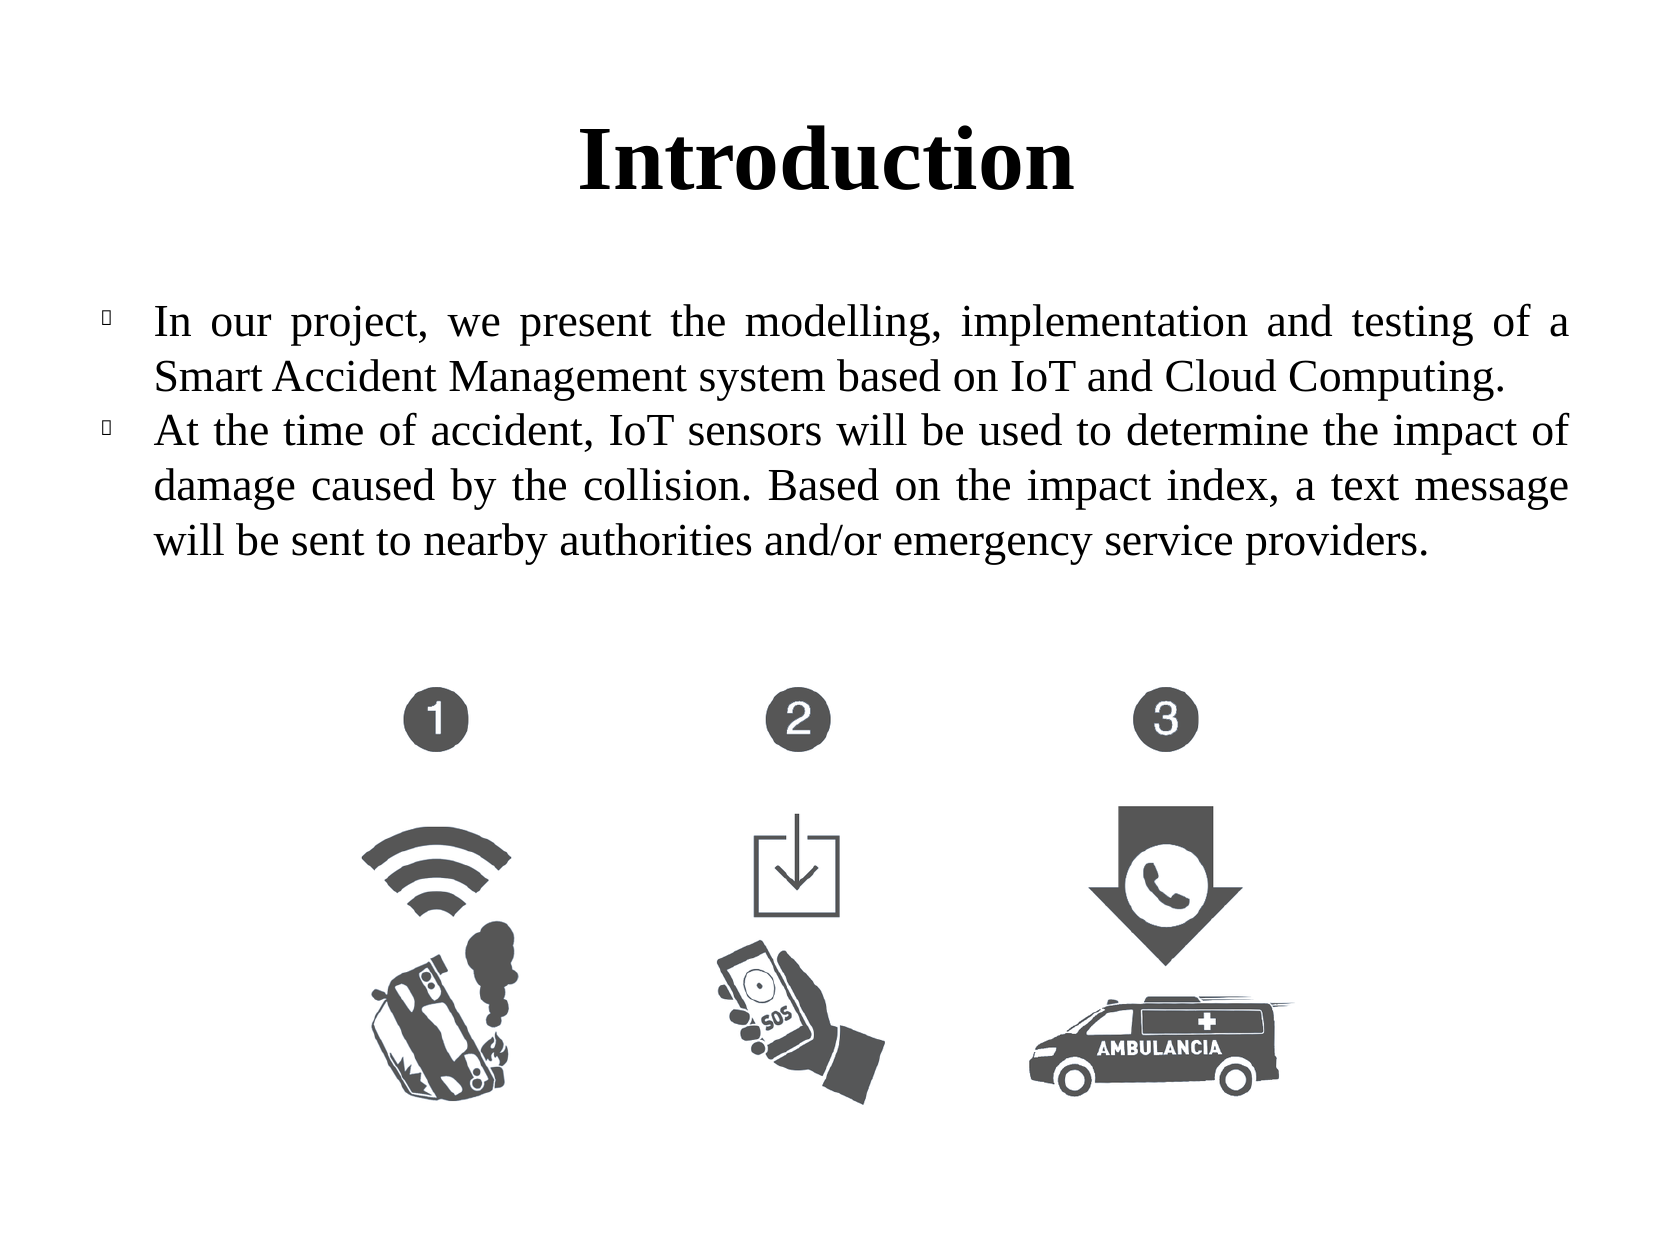

Introduction
In our project, we present the modelling, implementation and testing of a Smart Accident Management system based on IoT and Cloud Computing.
At the time of accident, IoT sensors will be used to determine the impact of damage caused by the collision. Based on the impact index, a text message will be sent to nearby authorities and/or emergency service providers.